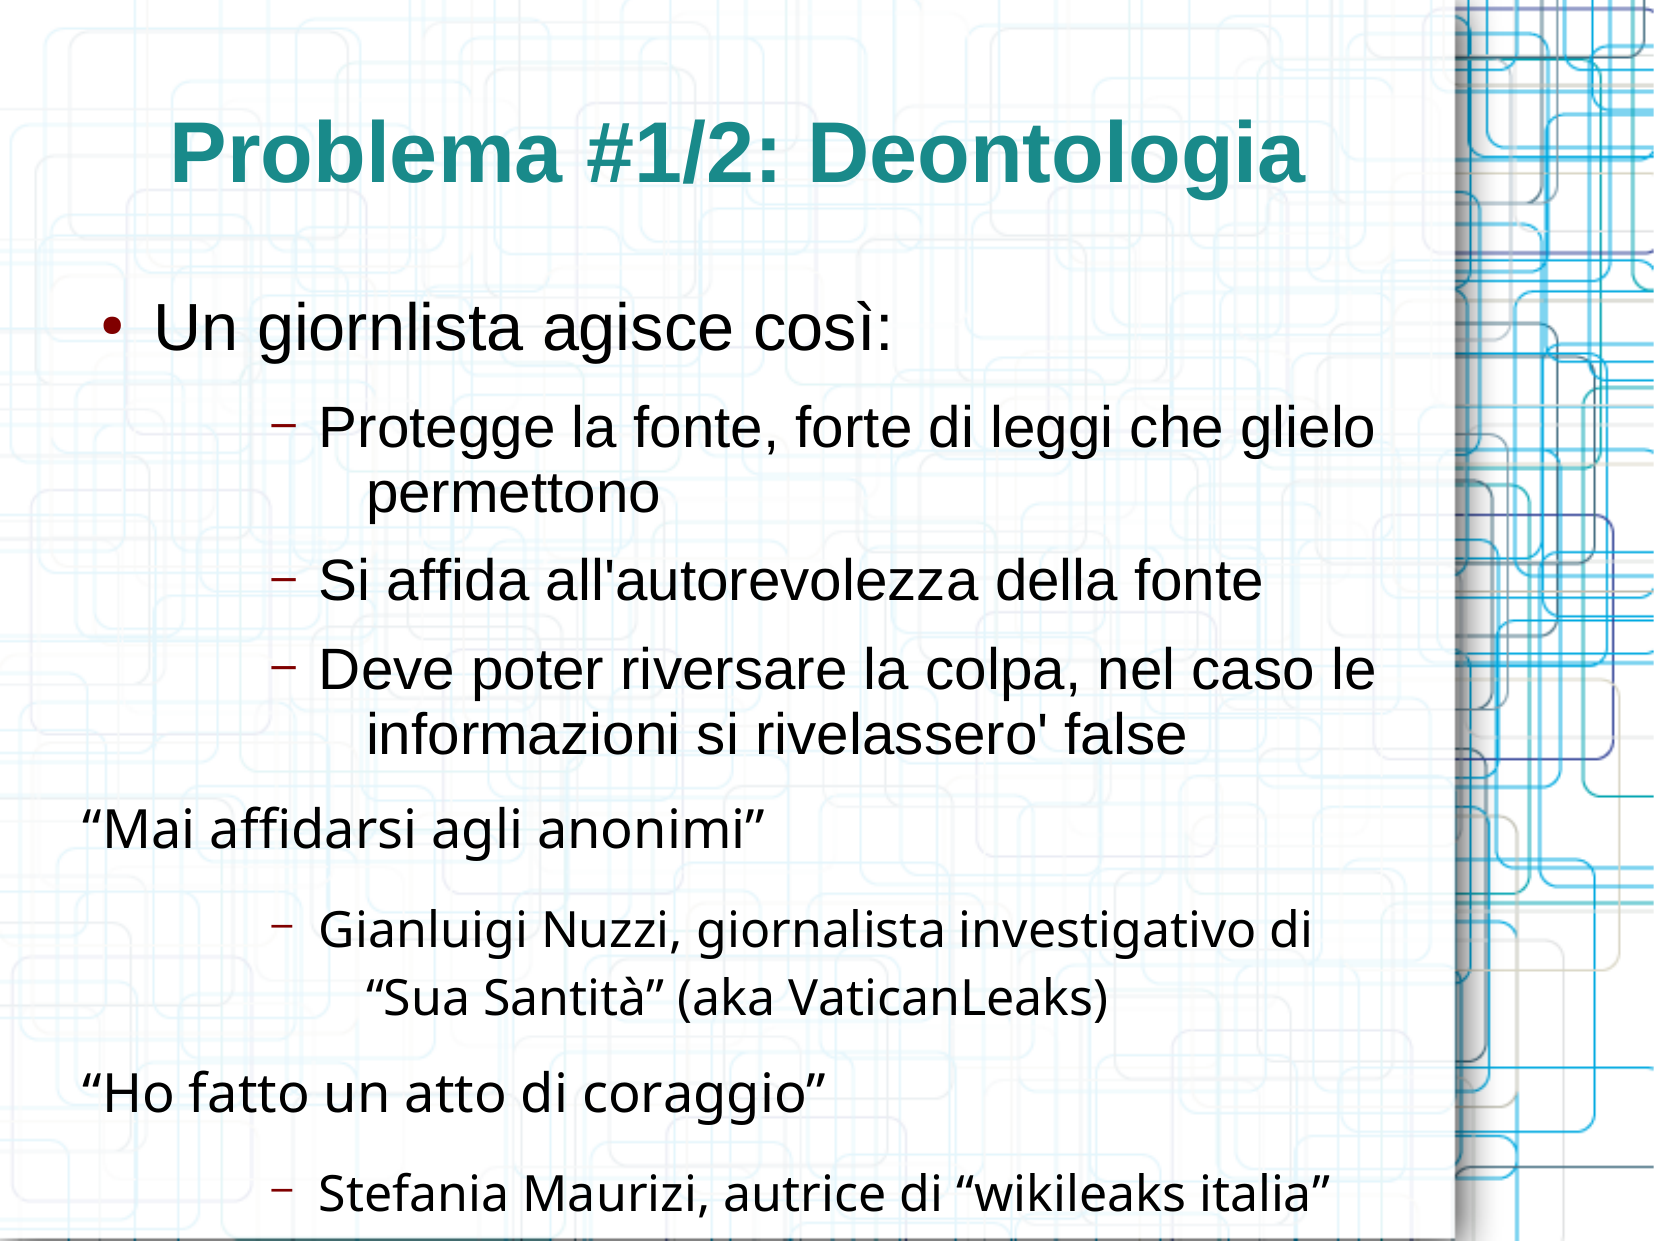

# Problema #1/2: Deontologia
Un giornlista agisce così:
Protegge la fonte, forte di leggi che glielo permettono
Si affida all'autorevolezza della fonte
Deve poter riversare la colpa, nel caso le informazioni si rivelassero' false
“Mai affidarsi agli anonimi”
Gianluigi Nuzzi, giornalista investigativo di “Sua Santità” (aka VaticanLeaks)
“Ho fatto un atto di coraggio”
Stefania Maurizi, autrice di “wikileaks italia”